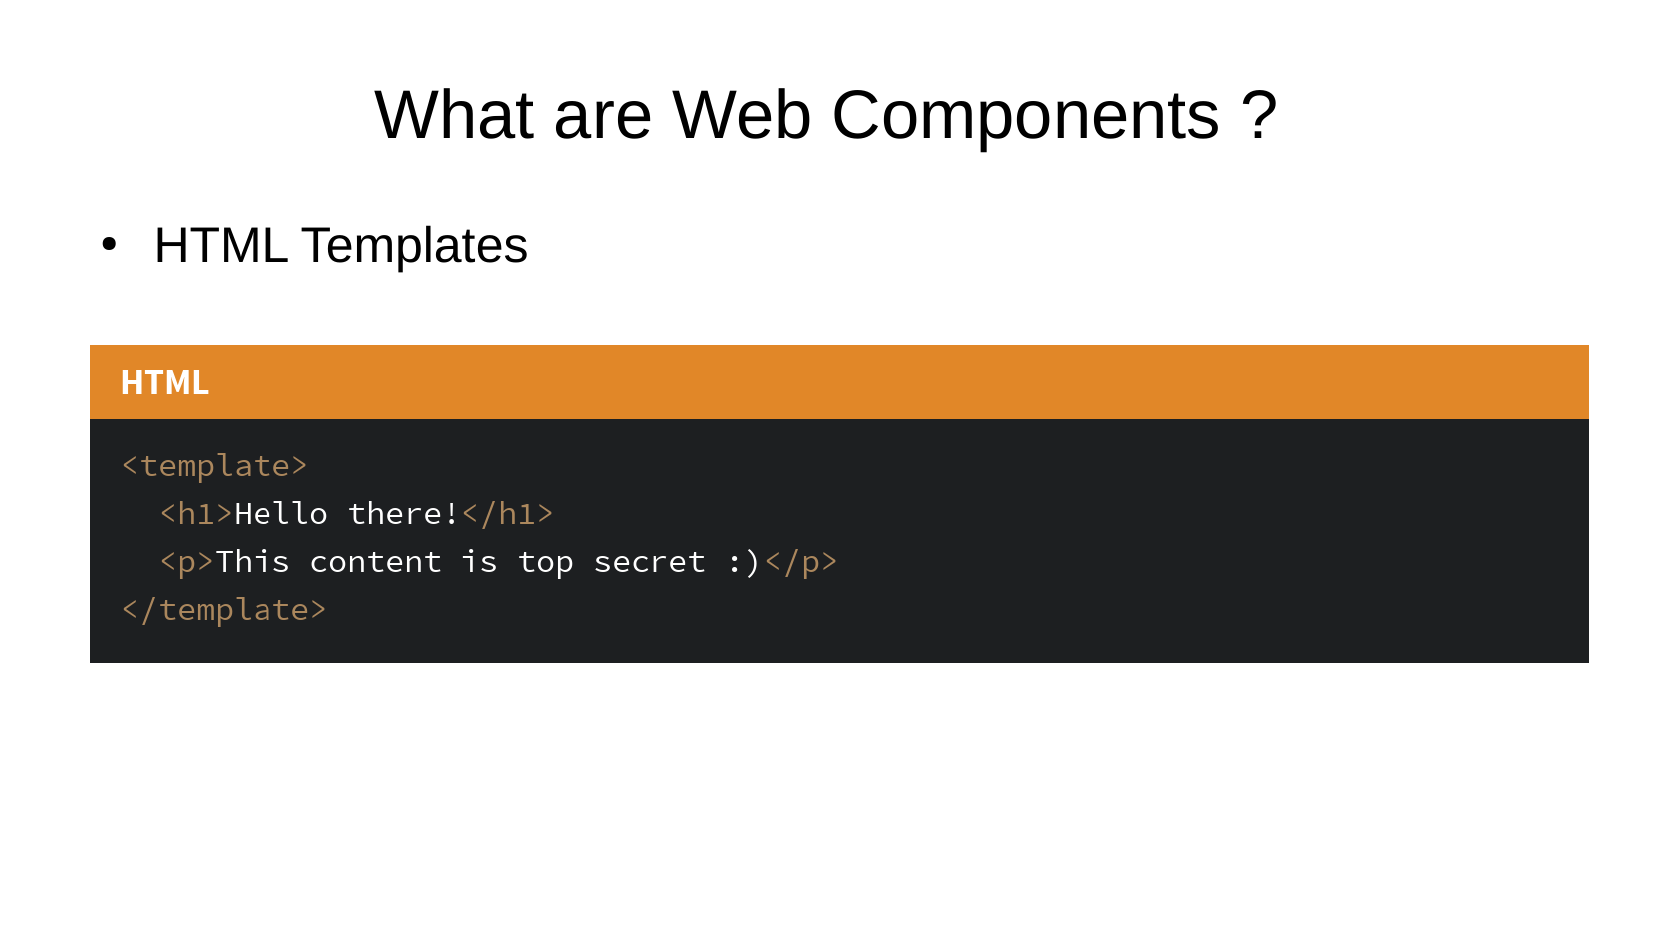

# What are Web Components ?
HTML Templates